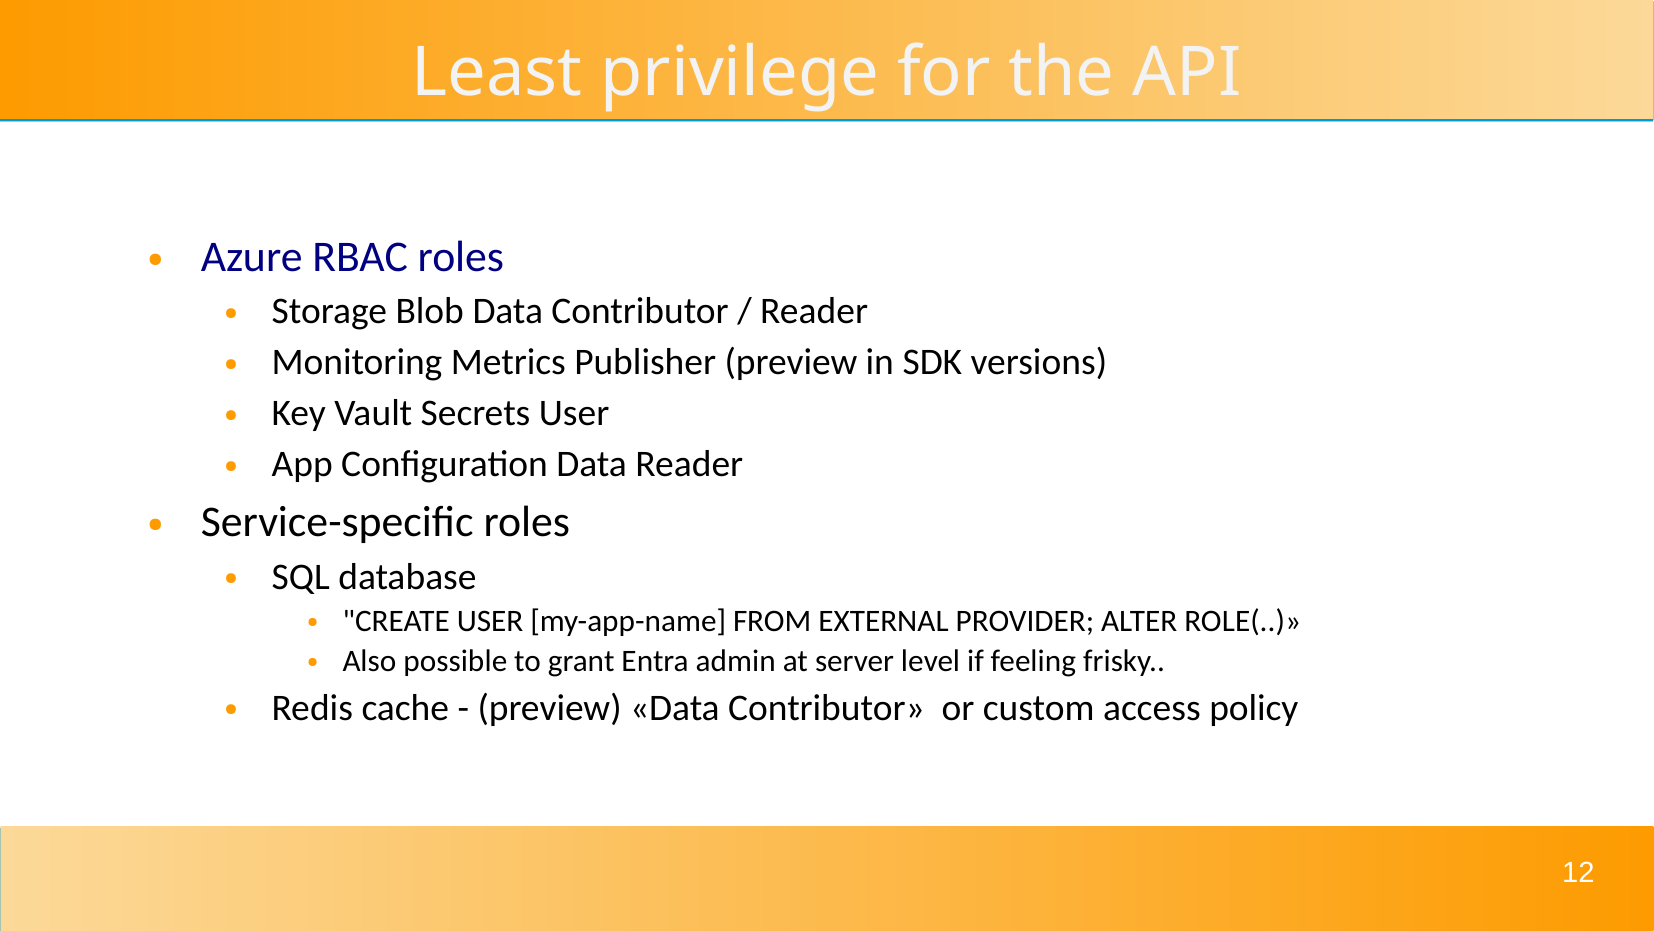

# Least privilege for the API
Azure RBAC roles
Storage Blob Data Contributor / Reader
Monitoring Metrics Publisher (preview in SDK versions)
Key Vault Secrets User
App Configuration Data Reader
Service-specific roles
SQL database
"CREATE USER [my-app-name] FROM EXTERNAL PROVIDER; ALTER ROLE(..)»
Also possible to grant Entra admin at server level if feeling frisky..
Redis cache - (preview) «Data Contributor» or custom access policy
12